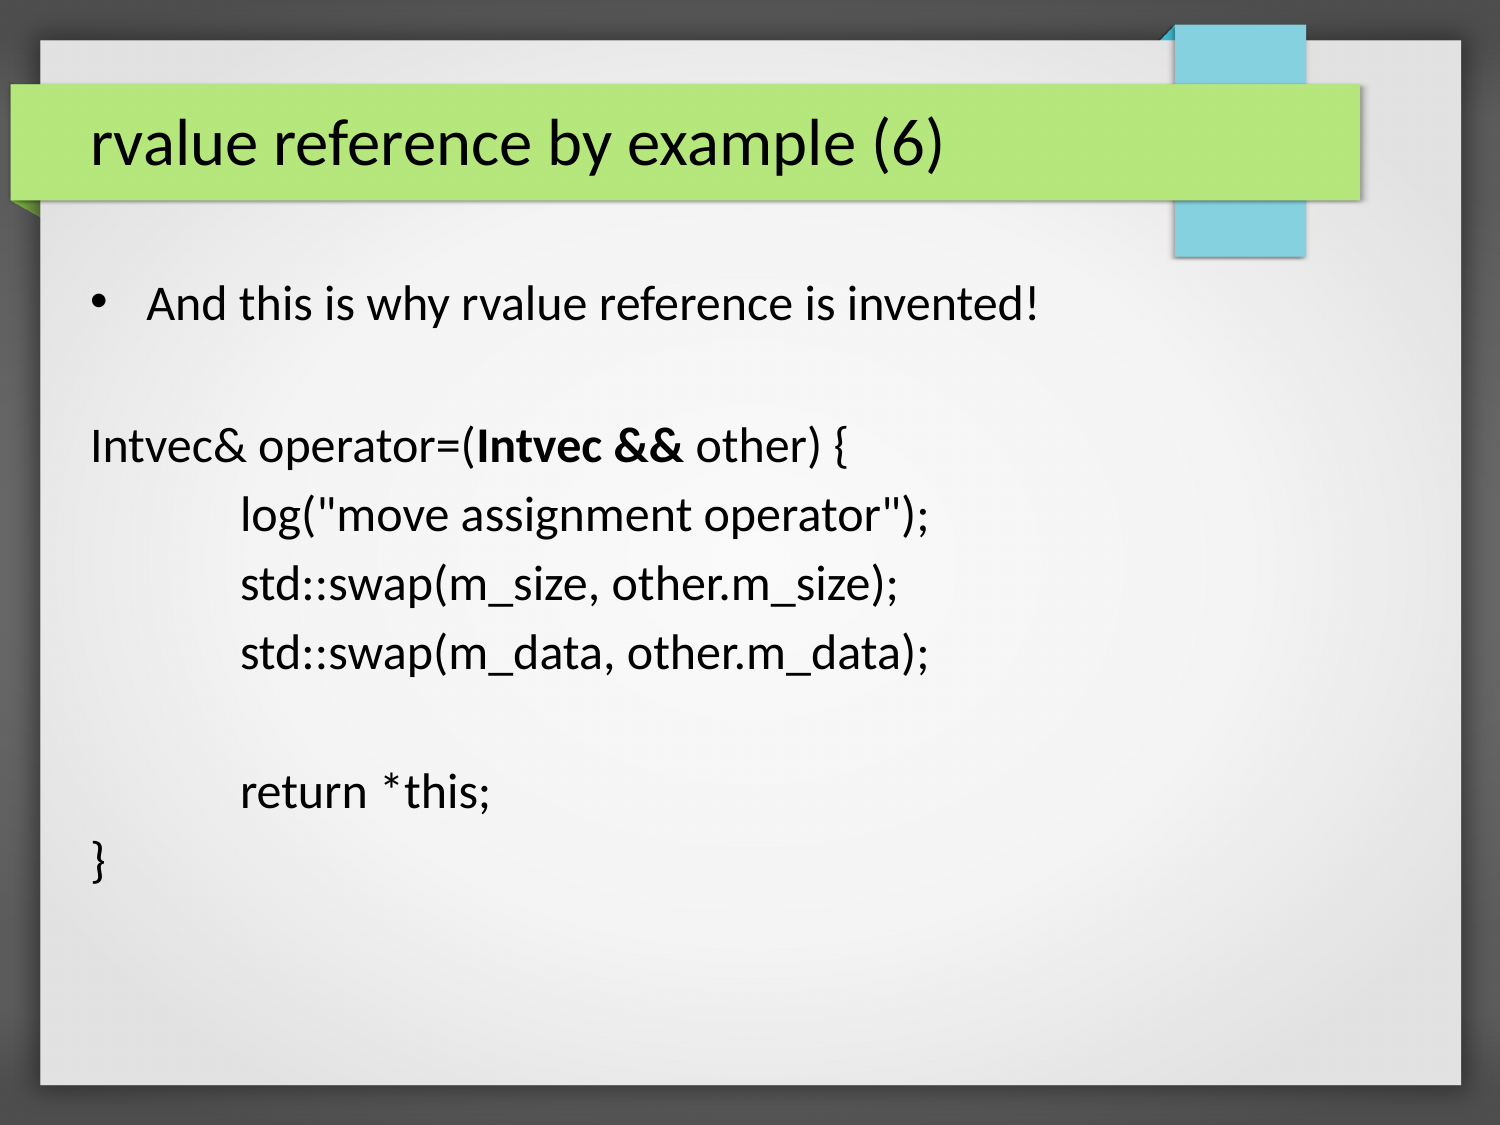

# rvalue reference by example (6)
And this is why rvalue reference is invented!
Intvec& operator=(Intvec && other) {
		log("move assignment operator");
		std::swap(m_size, other.m_size);
		std::swap(m_data, other.m_data);
		return *this;
}